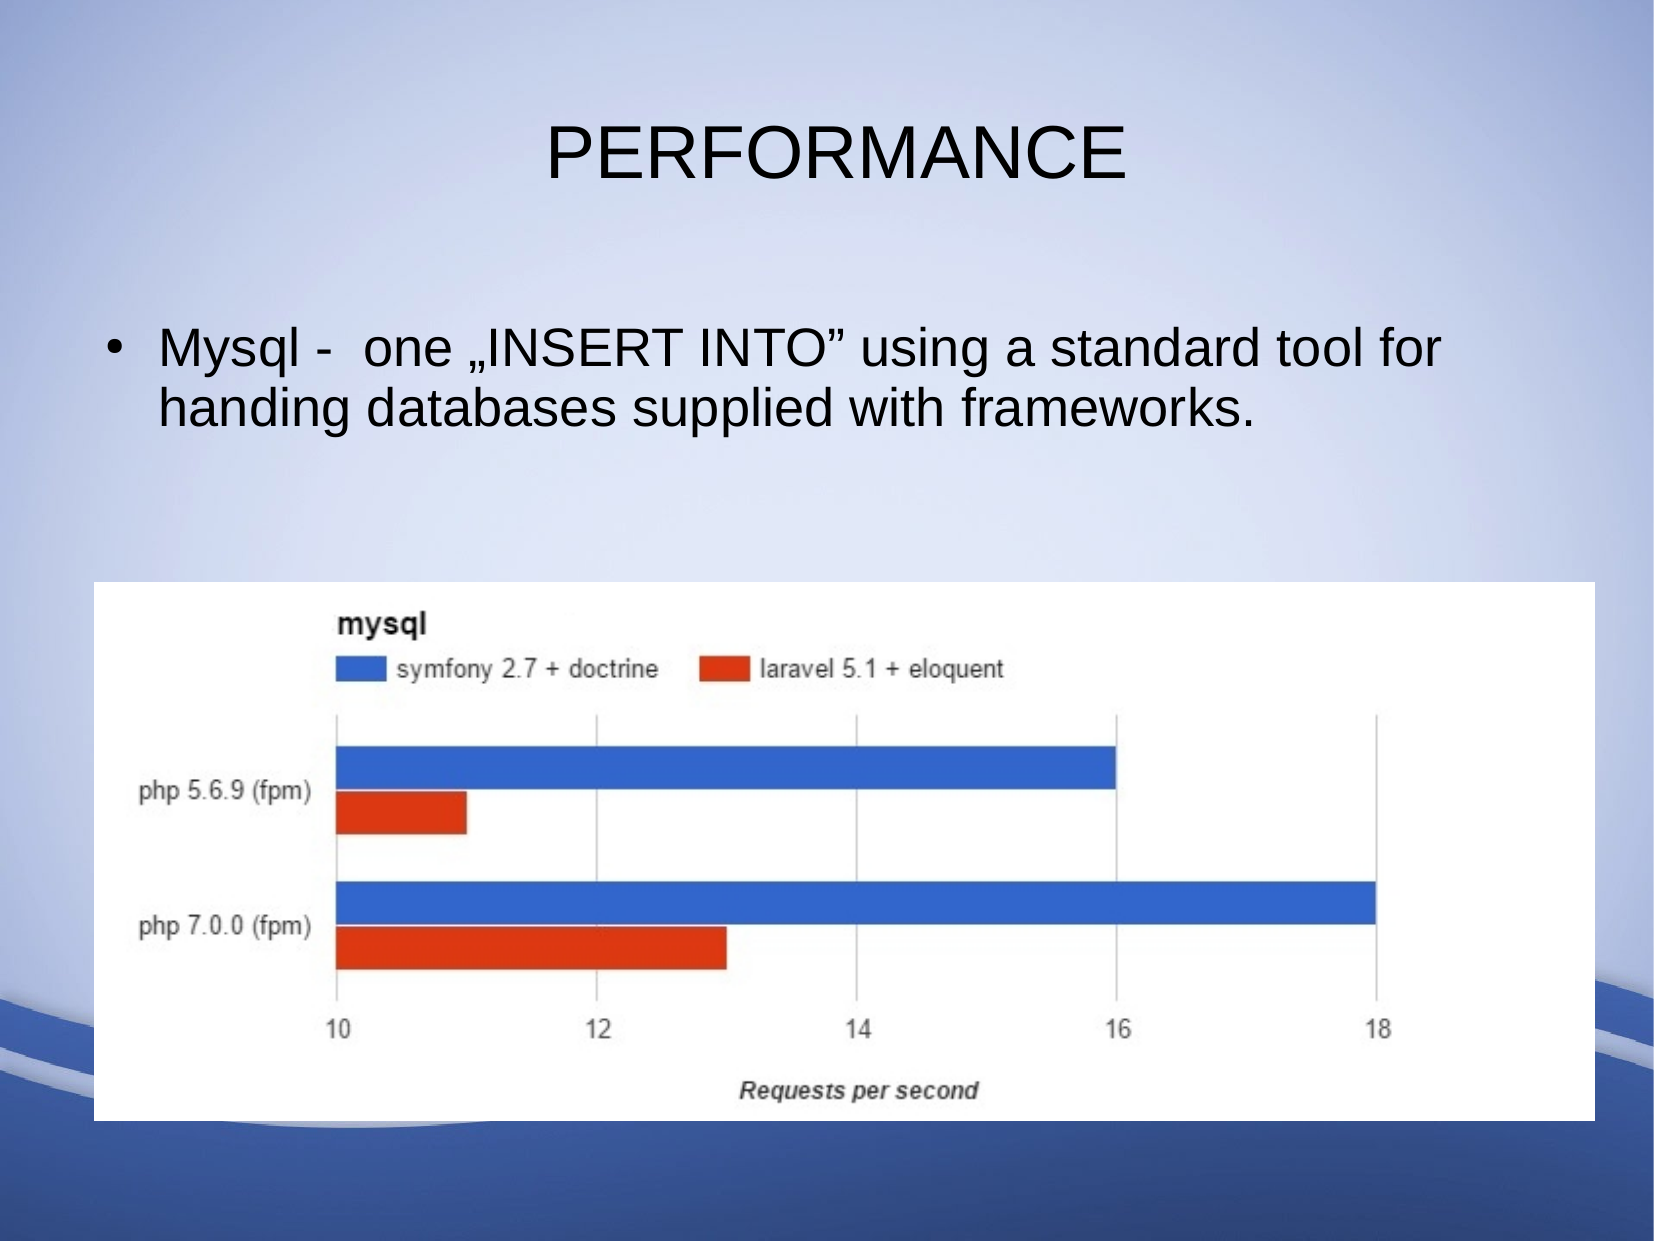

# PERFORMANCE
Mysql - one „INSERT INTO” using a standard tool for handing databases supplied with frameworks.